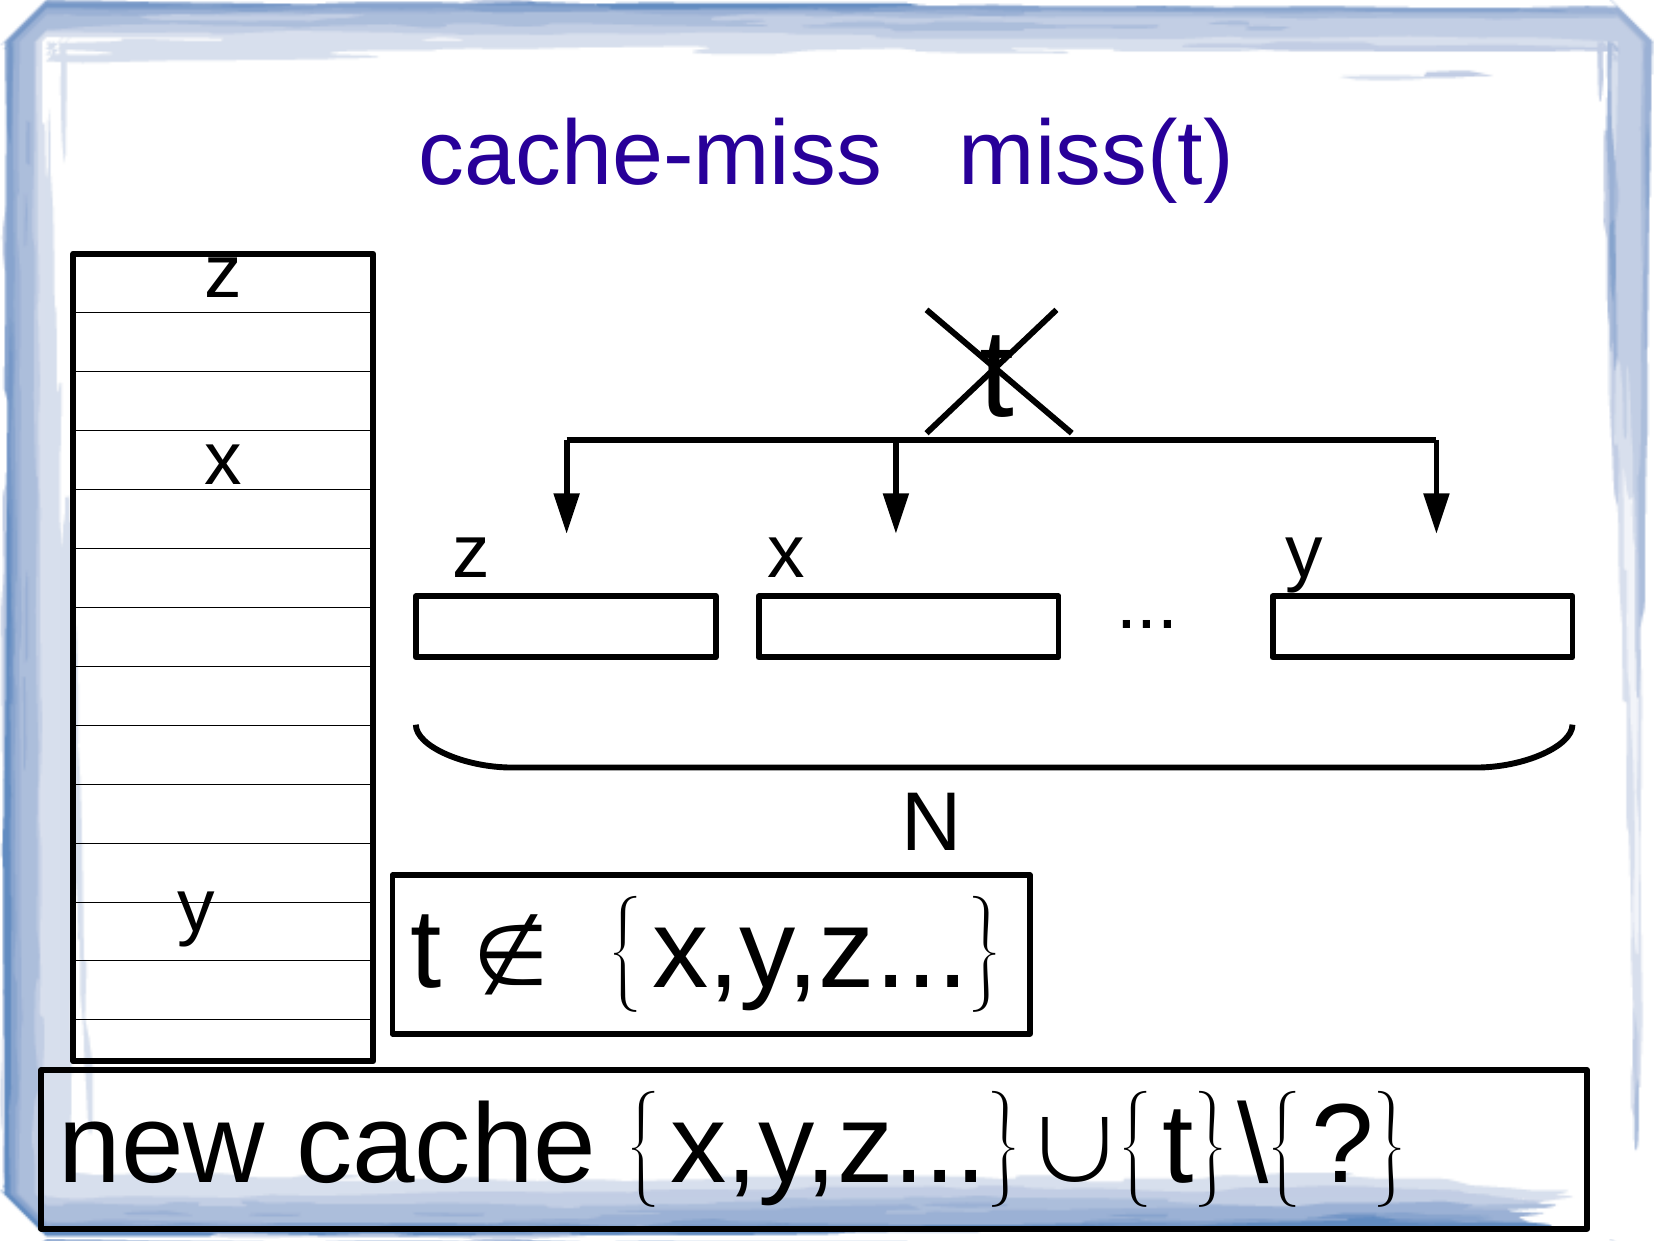

# cache-miss miss(t)
z
t
x
z
x
y
...
N
y
t  {x,y,z...}
new cache {x,y,z...}{t}\{?}